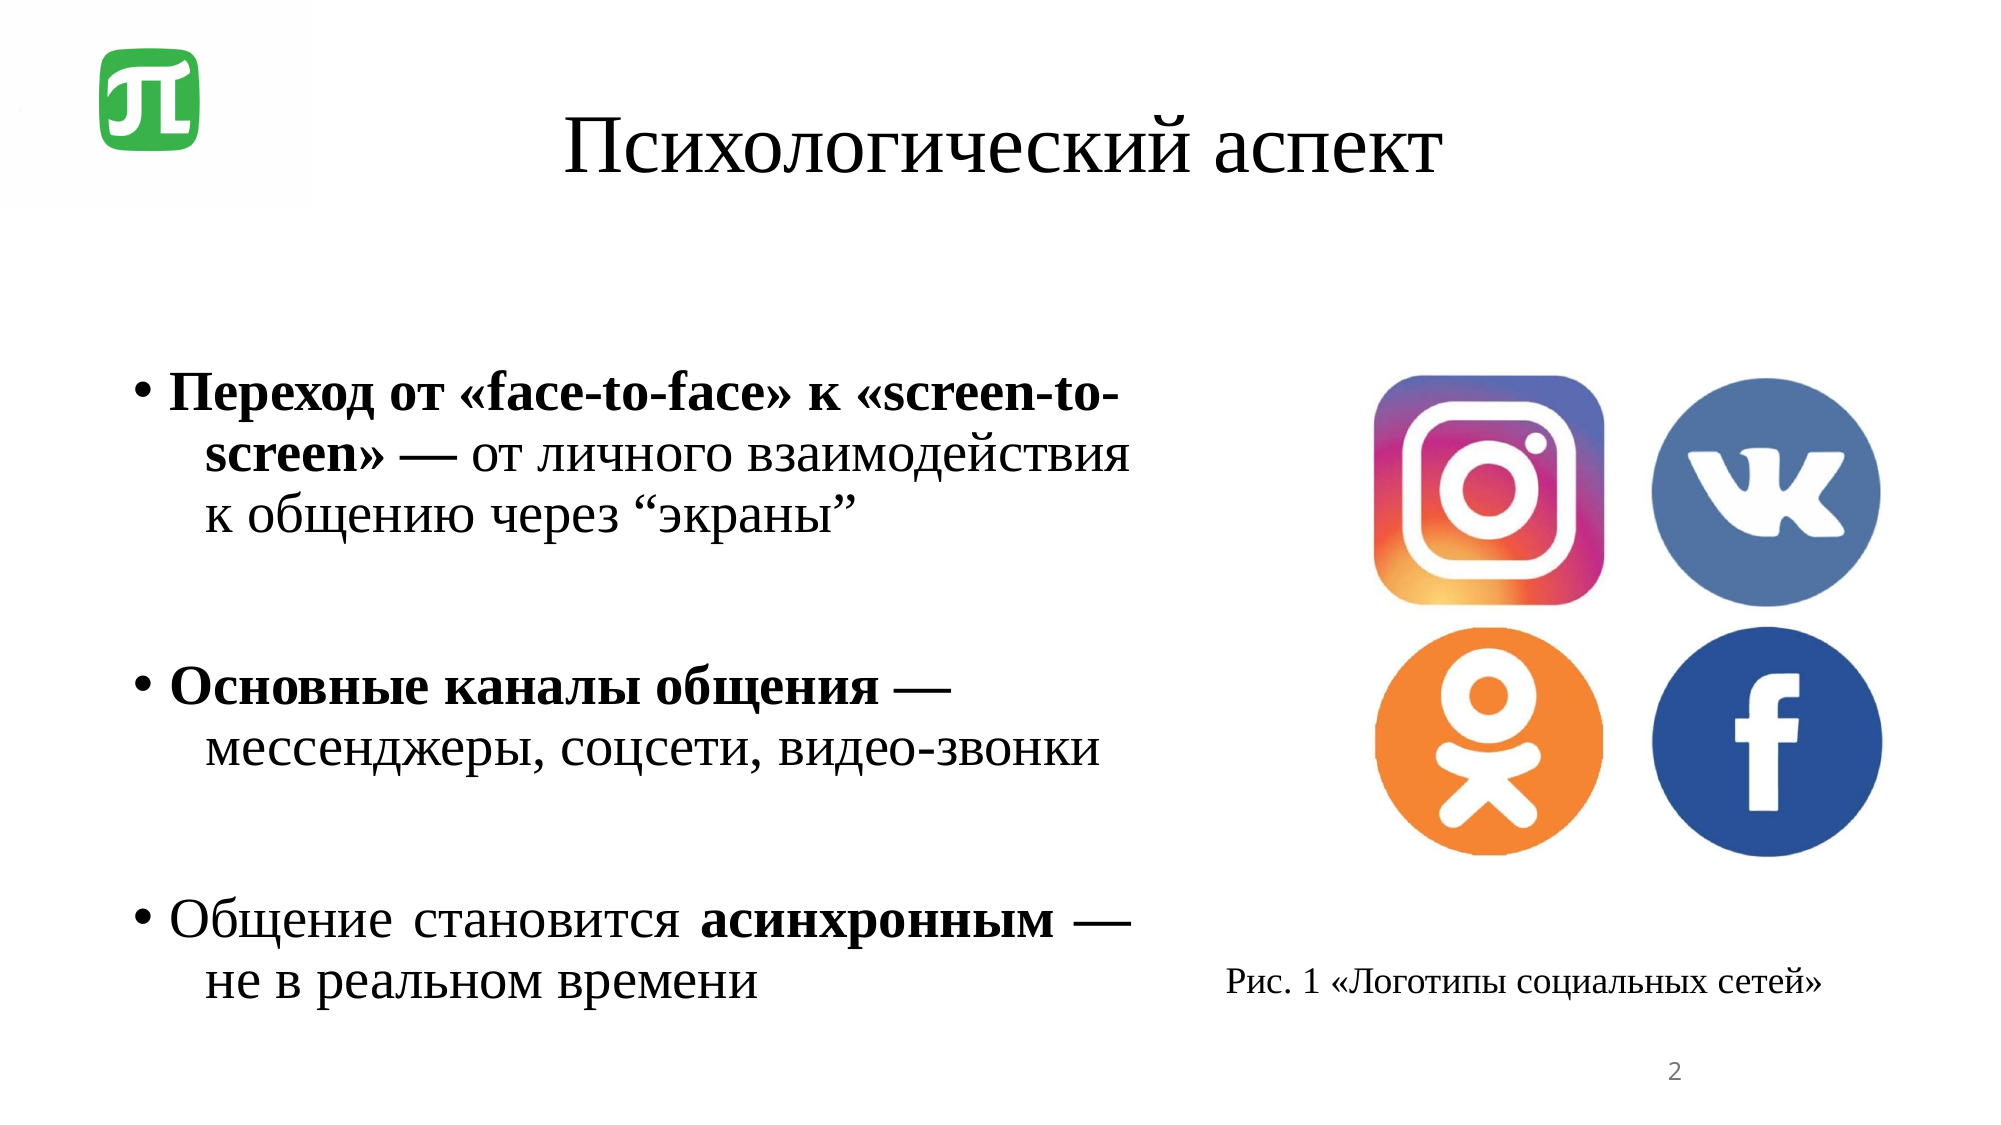

Психологический аспект
# Переход от «face-to-face» к «screen-to-screen» — от личного взаимодействия к общению через “экраны”
Основные каналы общения —мессенджеры, соцсети, видео-звонки
Общение становится асинхронным — не в реальном времени
 Рис. 1 «Логотипы социальных сетей»
2